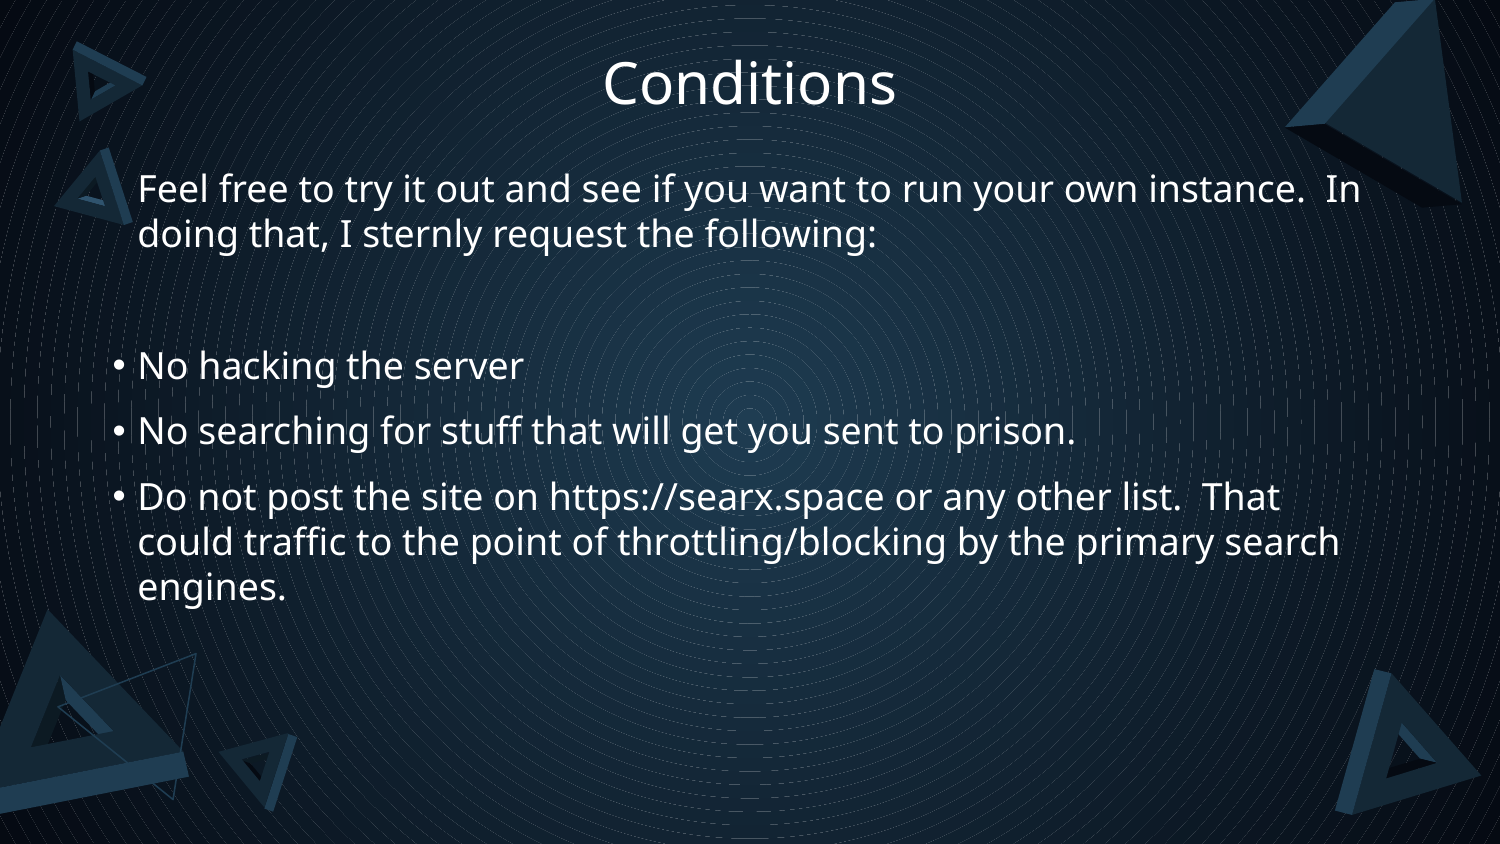

# Conditions
Feel free to try it out and see if you want to run your own instance. In doing that, I sternly request the following:
No hacking the server
No searching for stuff that will get you sent to prison.
Do not post the site on https://searx.space or any other list. That could traffic to the point of throttling/blocking by the primary search engines.